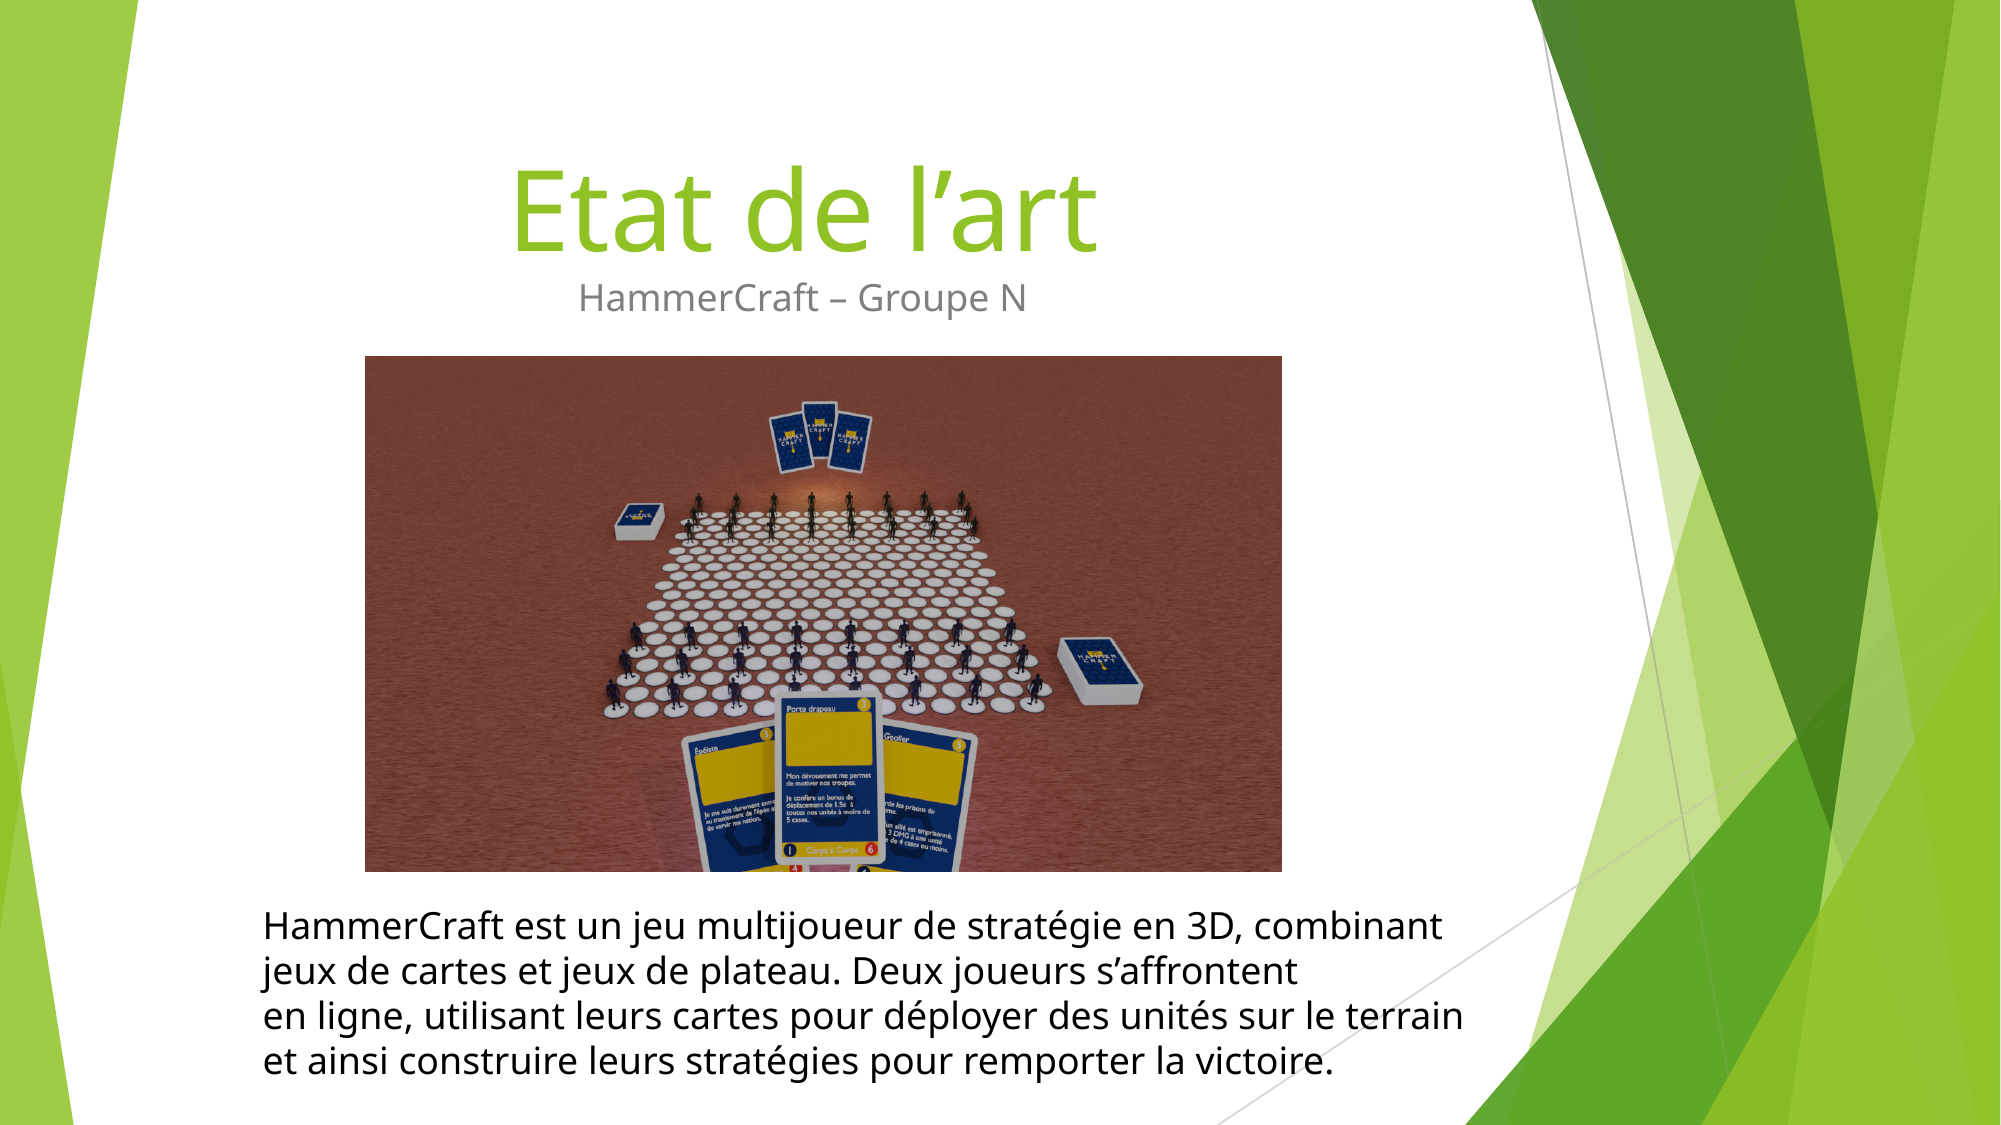

# Etat de l’art
HammerCraft – Groupe N
HammerCraft est un jeu multijoueur de stratégie en 3D, combinant
jeux de cartes et jeux de plateau. Deux joueurs s’affrontent
en ligne, utilisant leurs cartes pour déployer des unités sur le terrain
et ainsi construire leurs stratégies pour remporter la victoire.